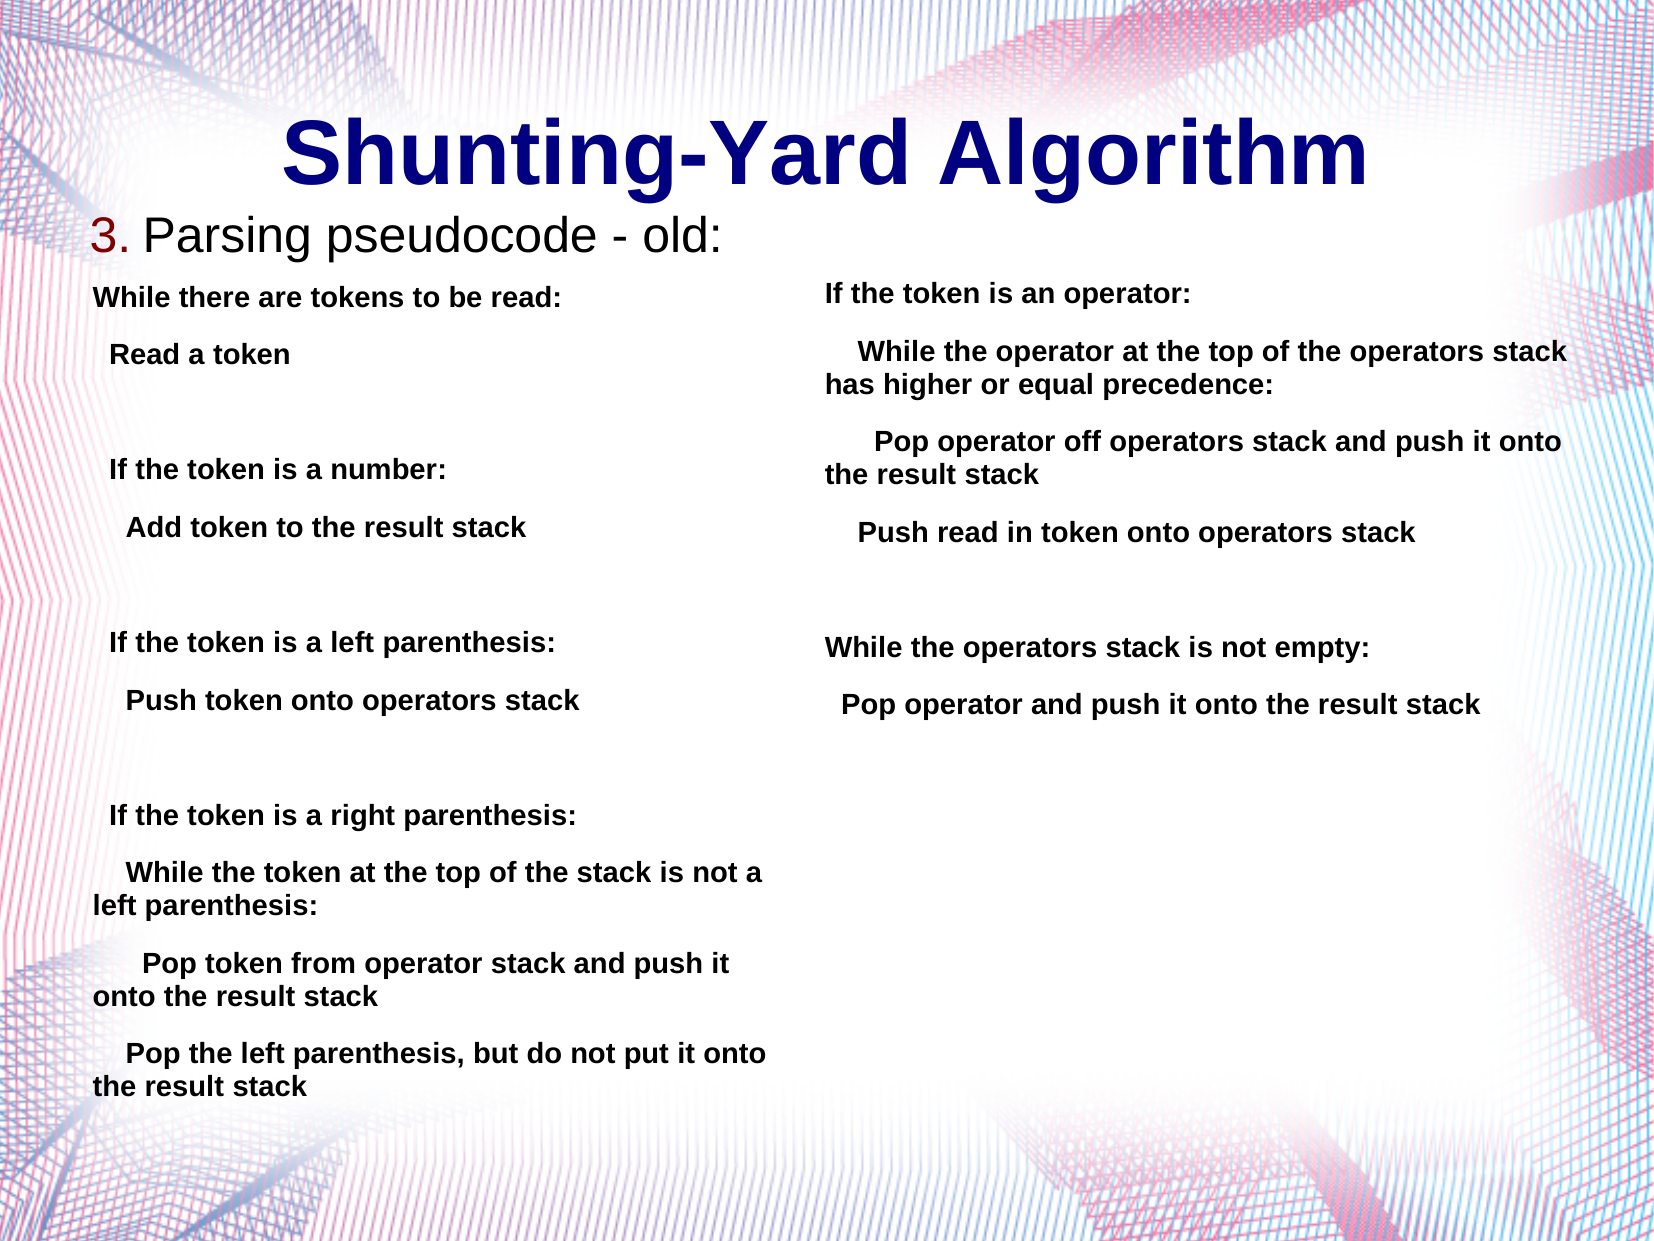

# Shunting-Yard Algorithm
Parsing pseudocode - old:
If the token is an operator:
    While the operator at the top of the operators stack has higher or equal precedence:
      Pop operator off operators stack and push it onto the result stack
    Push read in token onto operators stack
While the operators stack is not empty:
  Pop operator and push it onto the result stack
While there are tokens to be read:
  Read a token
  If the token is a number:
    Add token to the result stack
  If the token is a left parenthesis:
    Push token onto operators stack
  If the token is a right parenthesis:
    While the token at the top of the stack is not a left parenthesis:
      Pop token from operator stack and push it onto the result stack
    Pop the left parenthesis, but do not put it onto the result stack